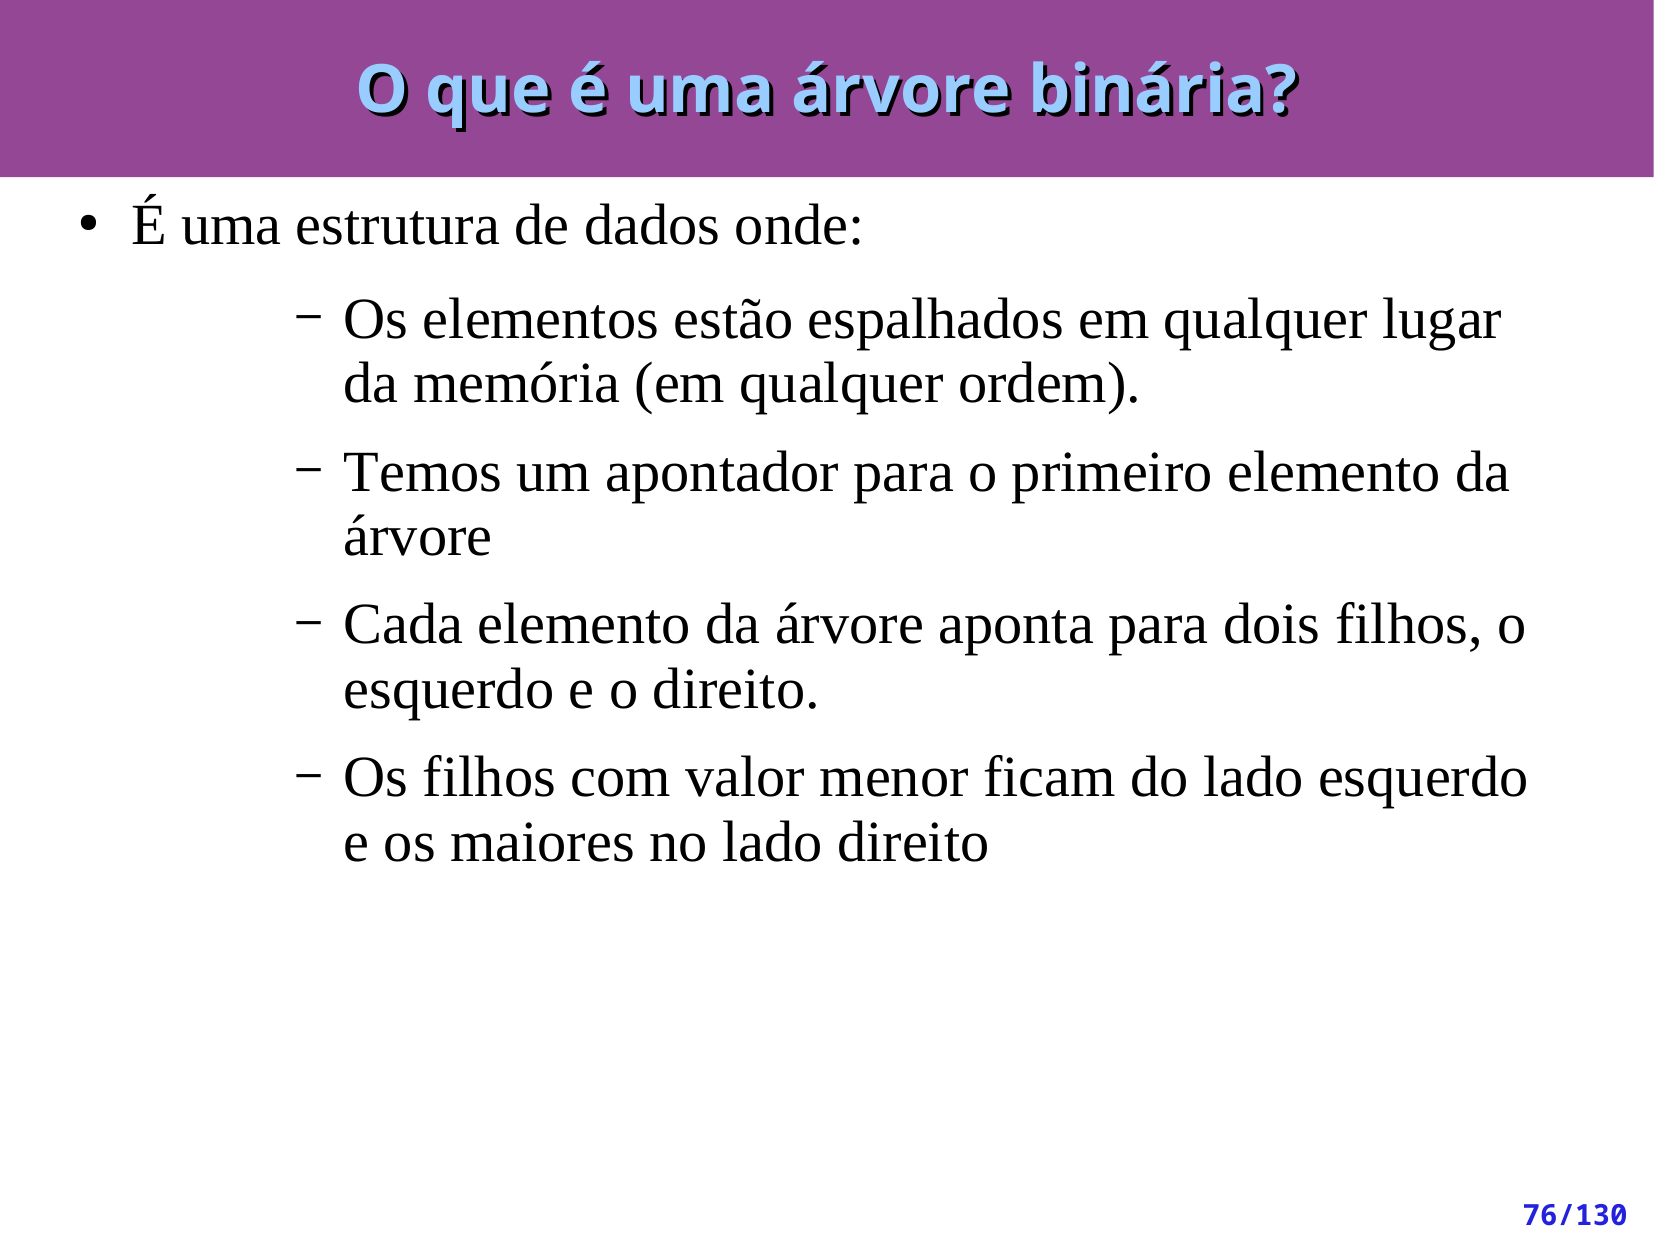

# O que é uma árvore binária?
É uma estrutura de dados onde:
Os elementos estão espalhados em qualquer lugar da memória (em qualquer ordem).
Temos um apontador para o primeiro elemento da árvore
Cada elemento da árvore aponta para dois filhos, o esquerdo e o direito.
Os filhos com valor menor ficam do lado esquerdo e os maiores no lado direito
76